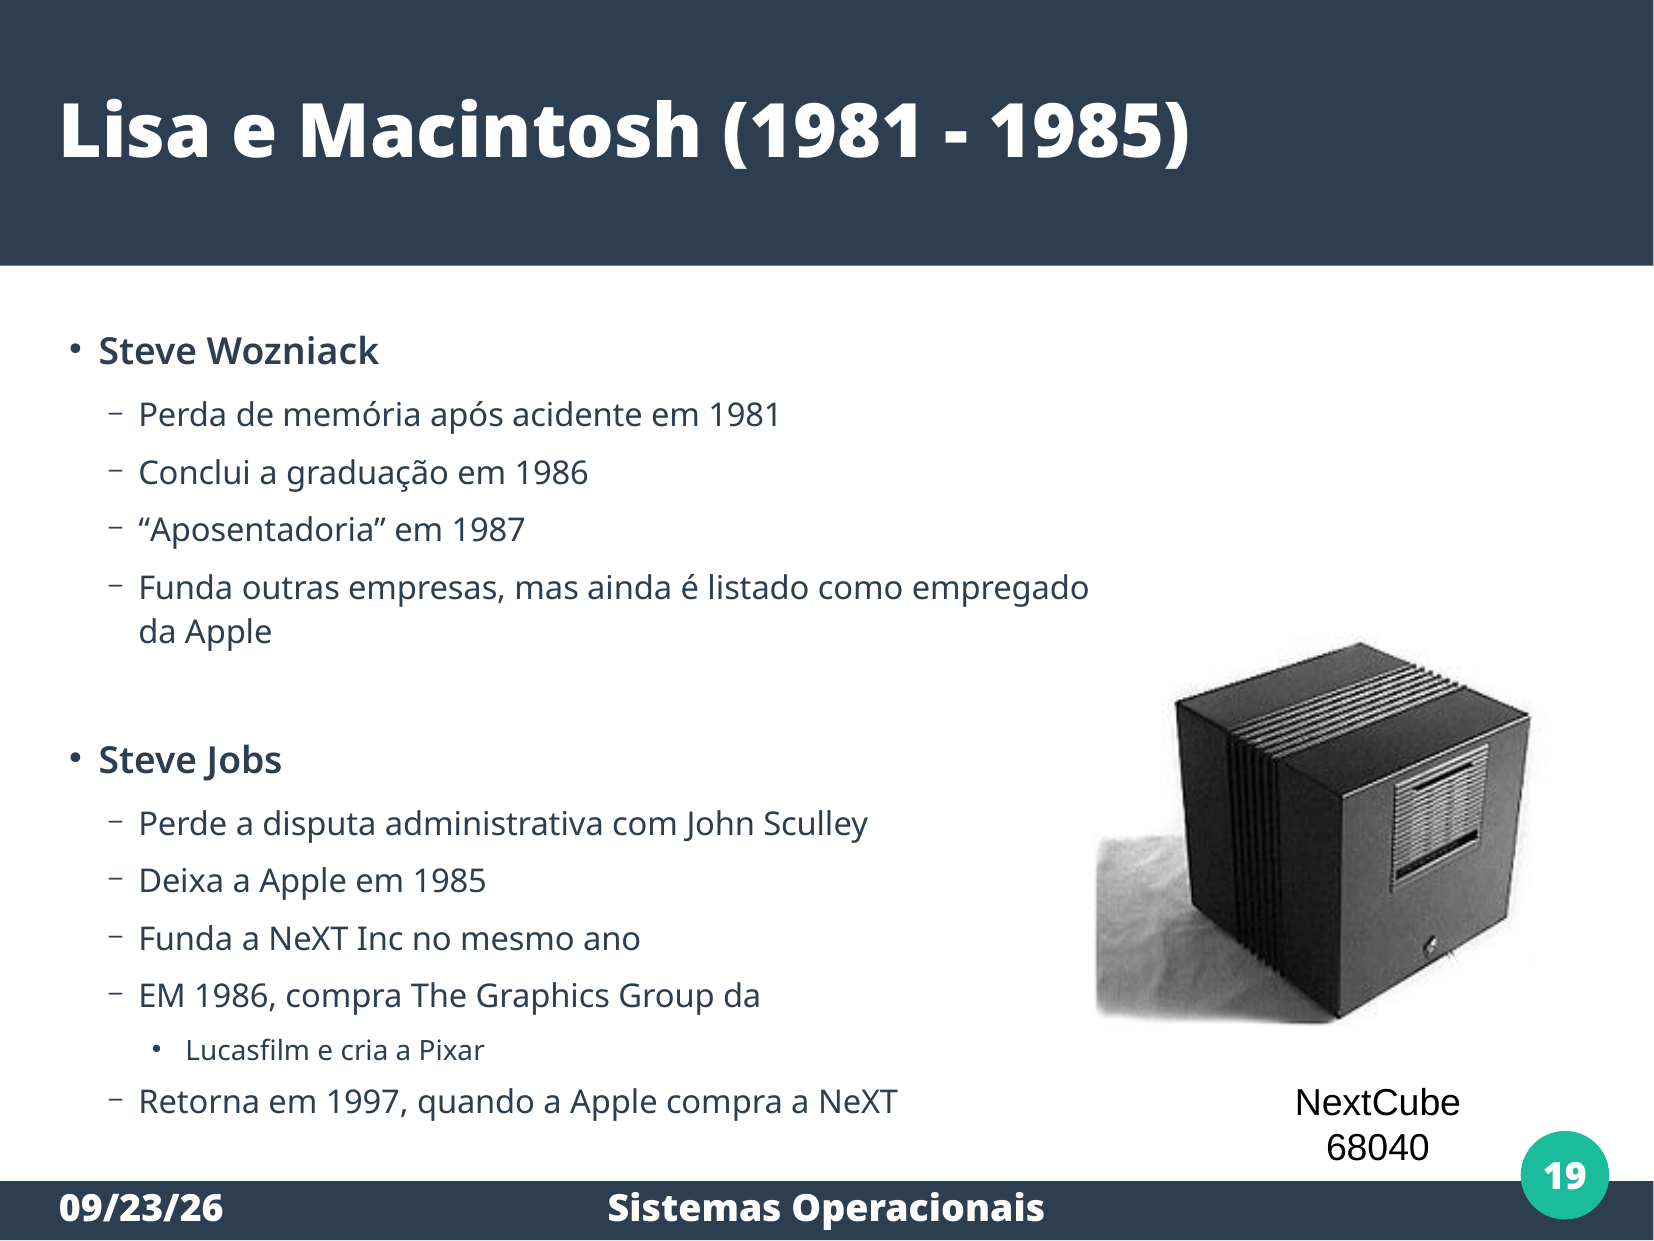

Lisa e Macintosh (1981 - 1985)
# Steve Wozniack
Perda de memória após acidente em 1981
Conclui a graduação em 1986
“Aposentadoria” em 1987
Funda outras empresas, mas ainda é listado como empregado da Apple
Steve Jobs
Perde a disputa administrativa com John Sculley
Deixa a Apple em 1985
Funda a NeXT Inc no mesmo ano
EM 1986, compra The Graphics Group da
 Lucasfilm e cria a Pixar
Retorna em 1997, quando a Apple compra a NeXT
NextCube
68040
19
Sistemas Operacionais